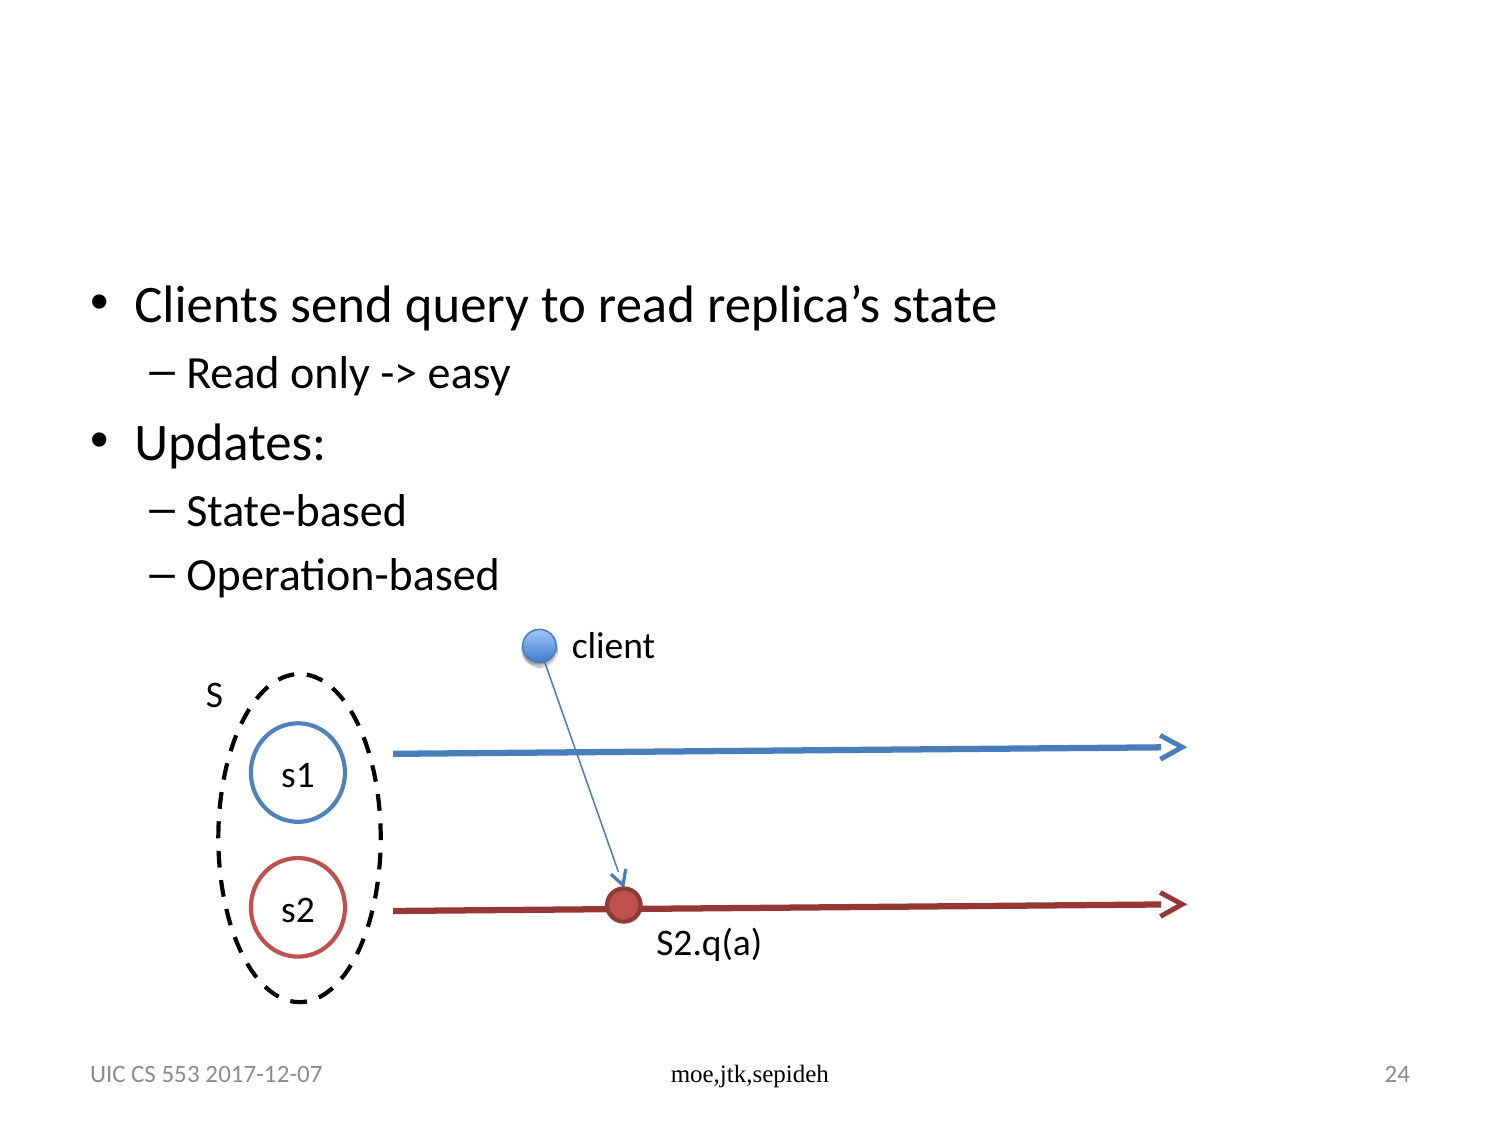

#
Clients send query to read replica’s state
Read only -> easy
Updates:
State-based
Operation-based
client
S
s1
s2
S2.q(a)
UIC CS 553 2017-12-07
moe,jtk,sepideh
24